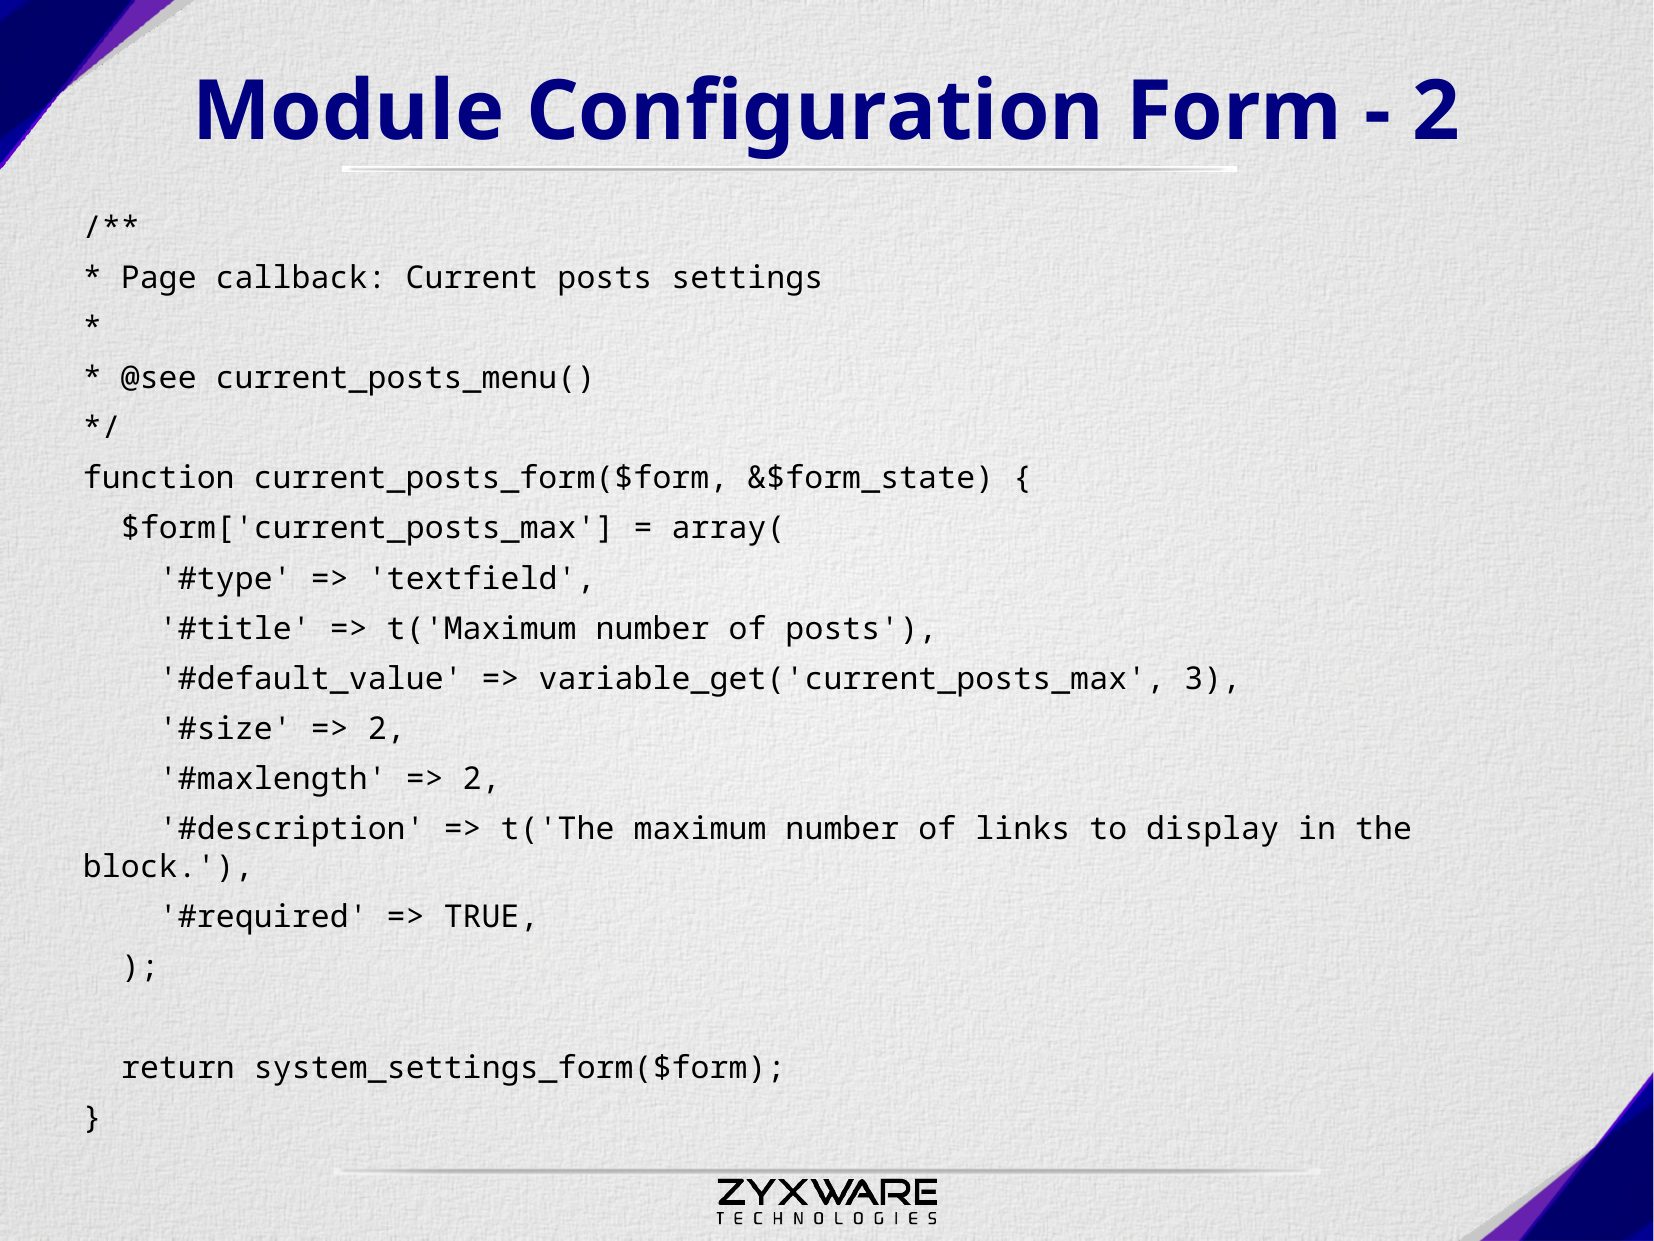

# Module Configuration Form - 2
/**
* Page callback: Current posts settings
*
* @see current_posts_menu()
*/
function current_posts_form($form, &$form_state) {
 $form['current_posts_max'] = array(
 '#type' => 'textfield',
 '#title' => t('Maximum number of posts'),
 '#default_value' => variable_get('current_posts_max', 3),
 '#size' => 2,
 '#maxlength' => 2,
 '#description' => t('The maximum number of links to display in the block.'),
 '#required' => TRUE,
 );
 return system_settings_form($form);
}